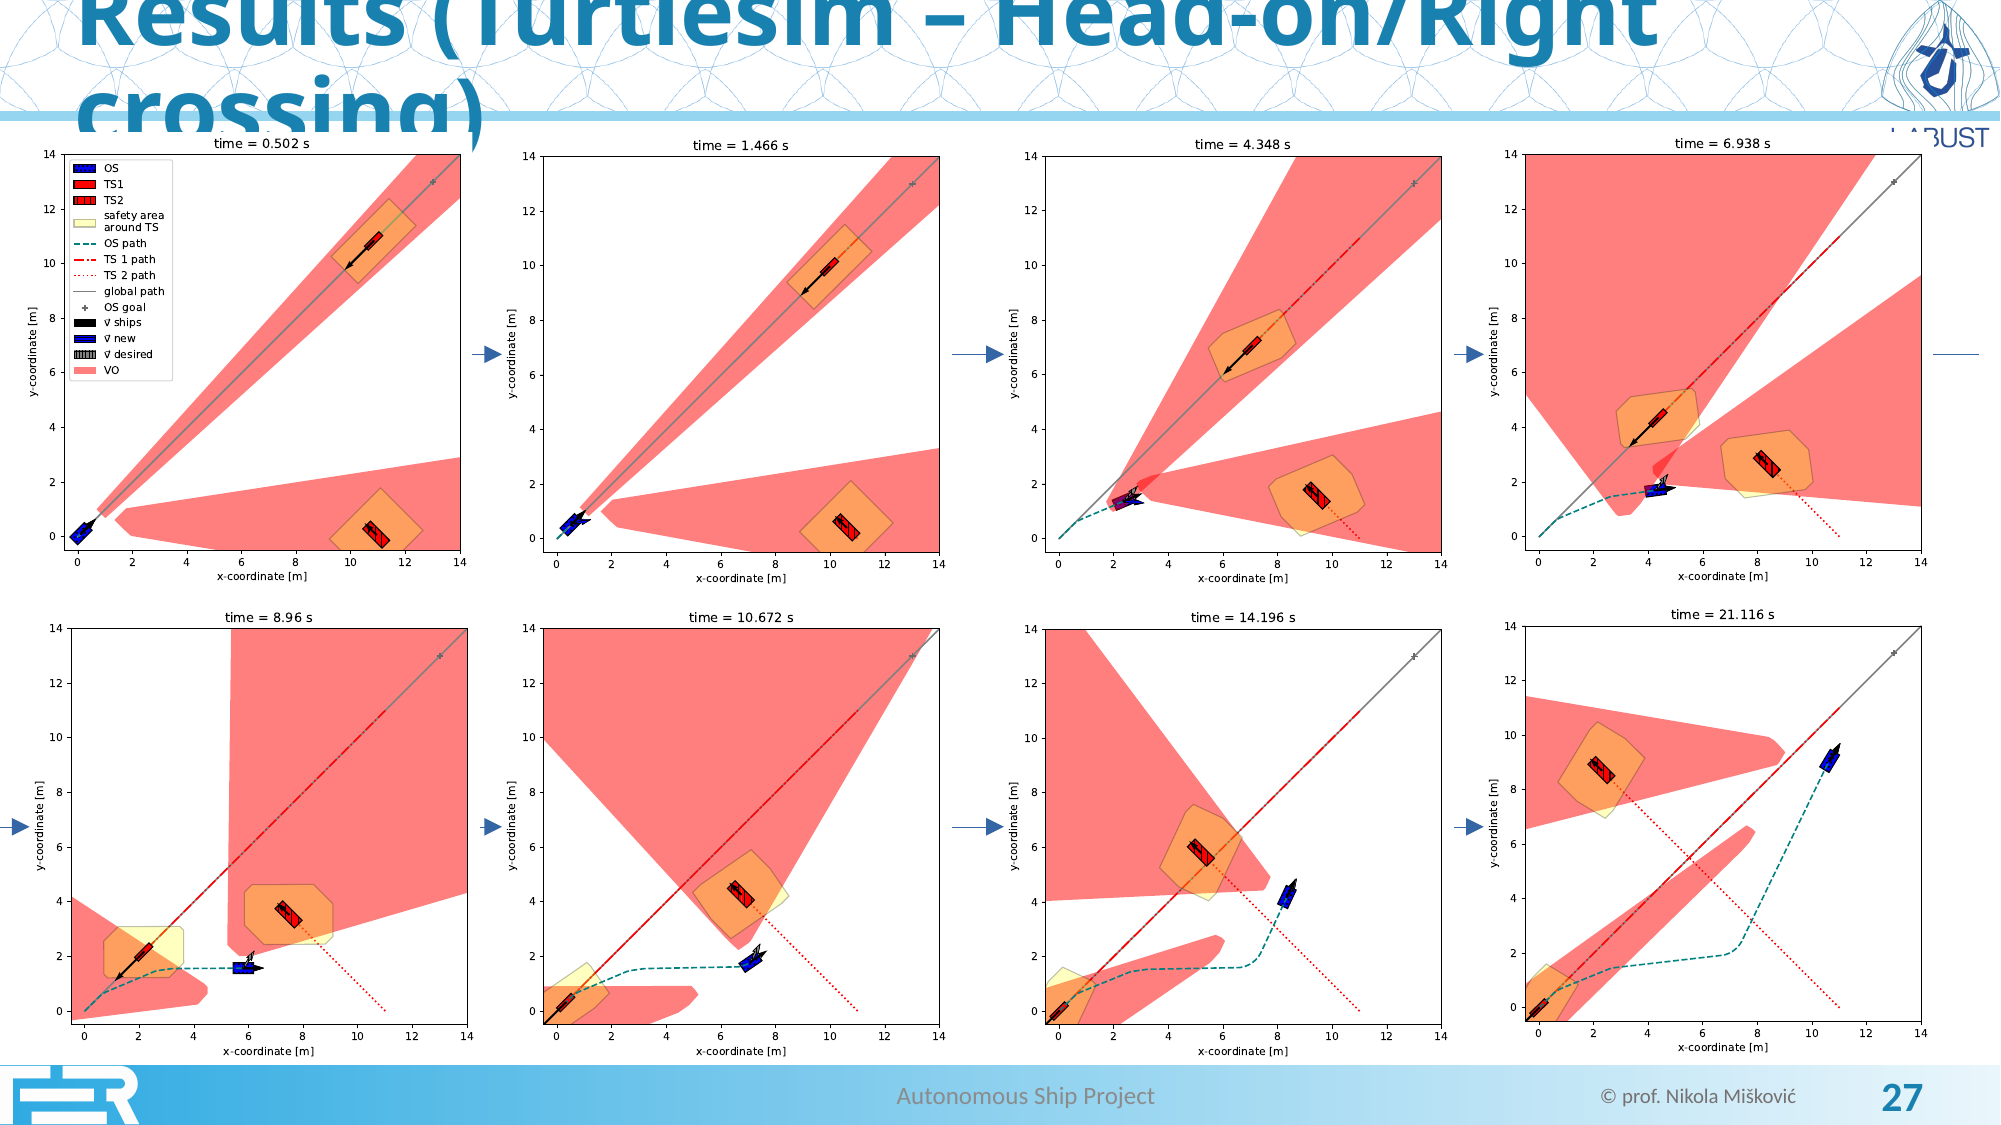

# Results (Turtlesim – Head-on/Right crossing)
Guidance and Control of Marine Vehicles
27